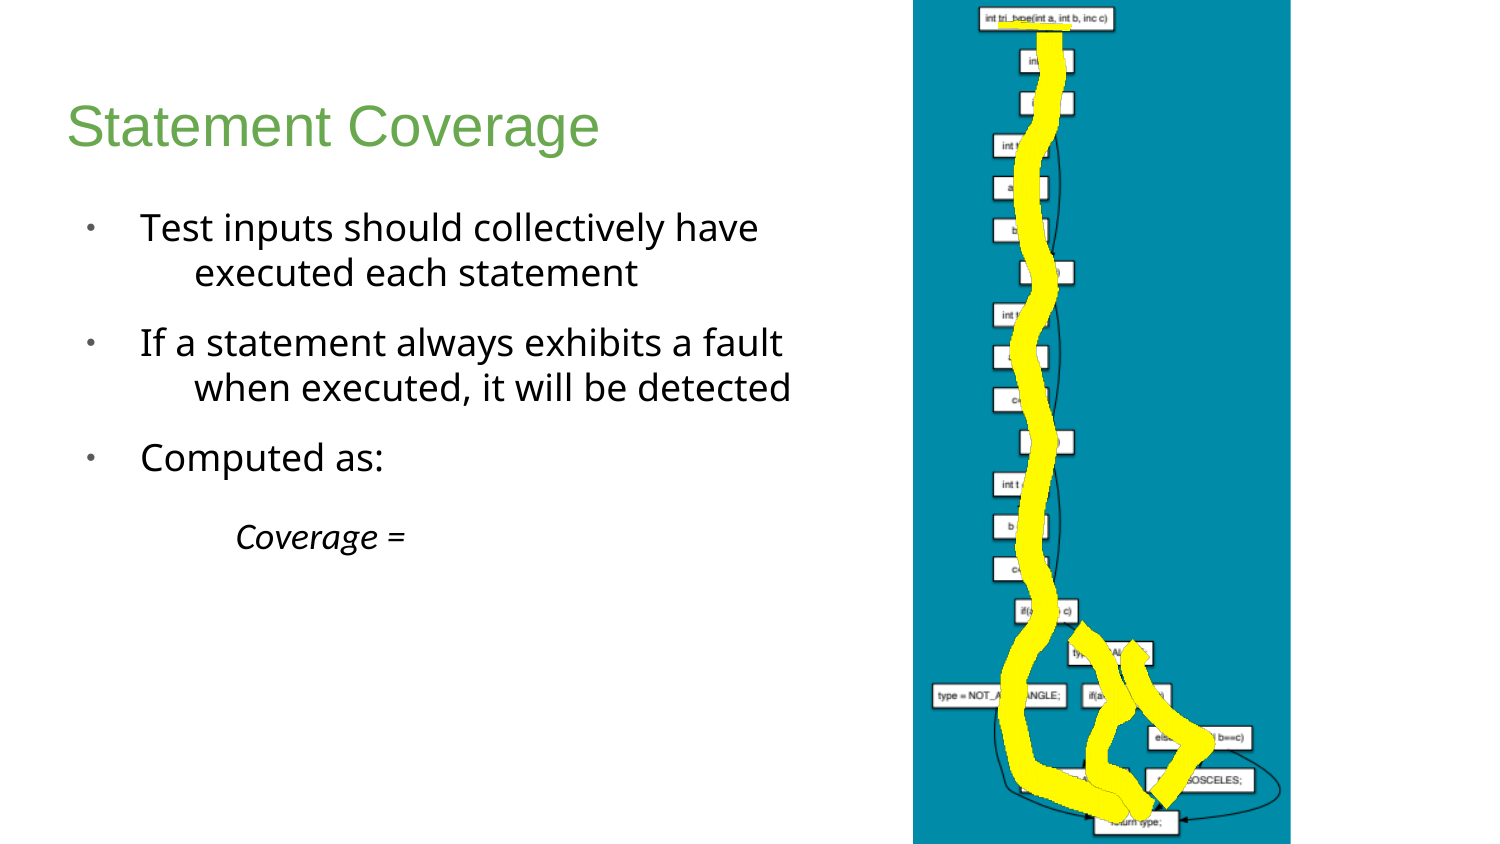

# Statement Coverage
Test inputs should collectively have executed each statement
If a statement always exhibits a fault when executed, it will be detected
Computed as:
Coverage =